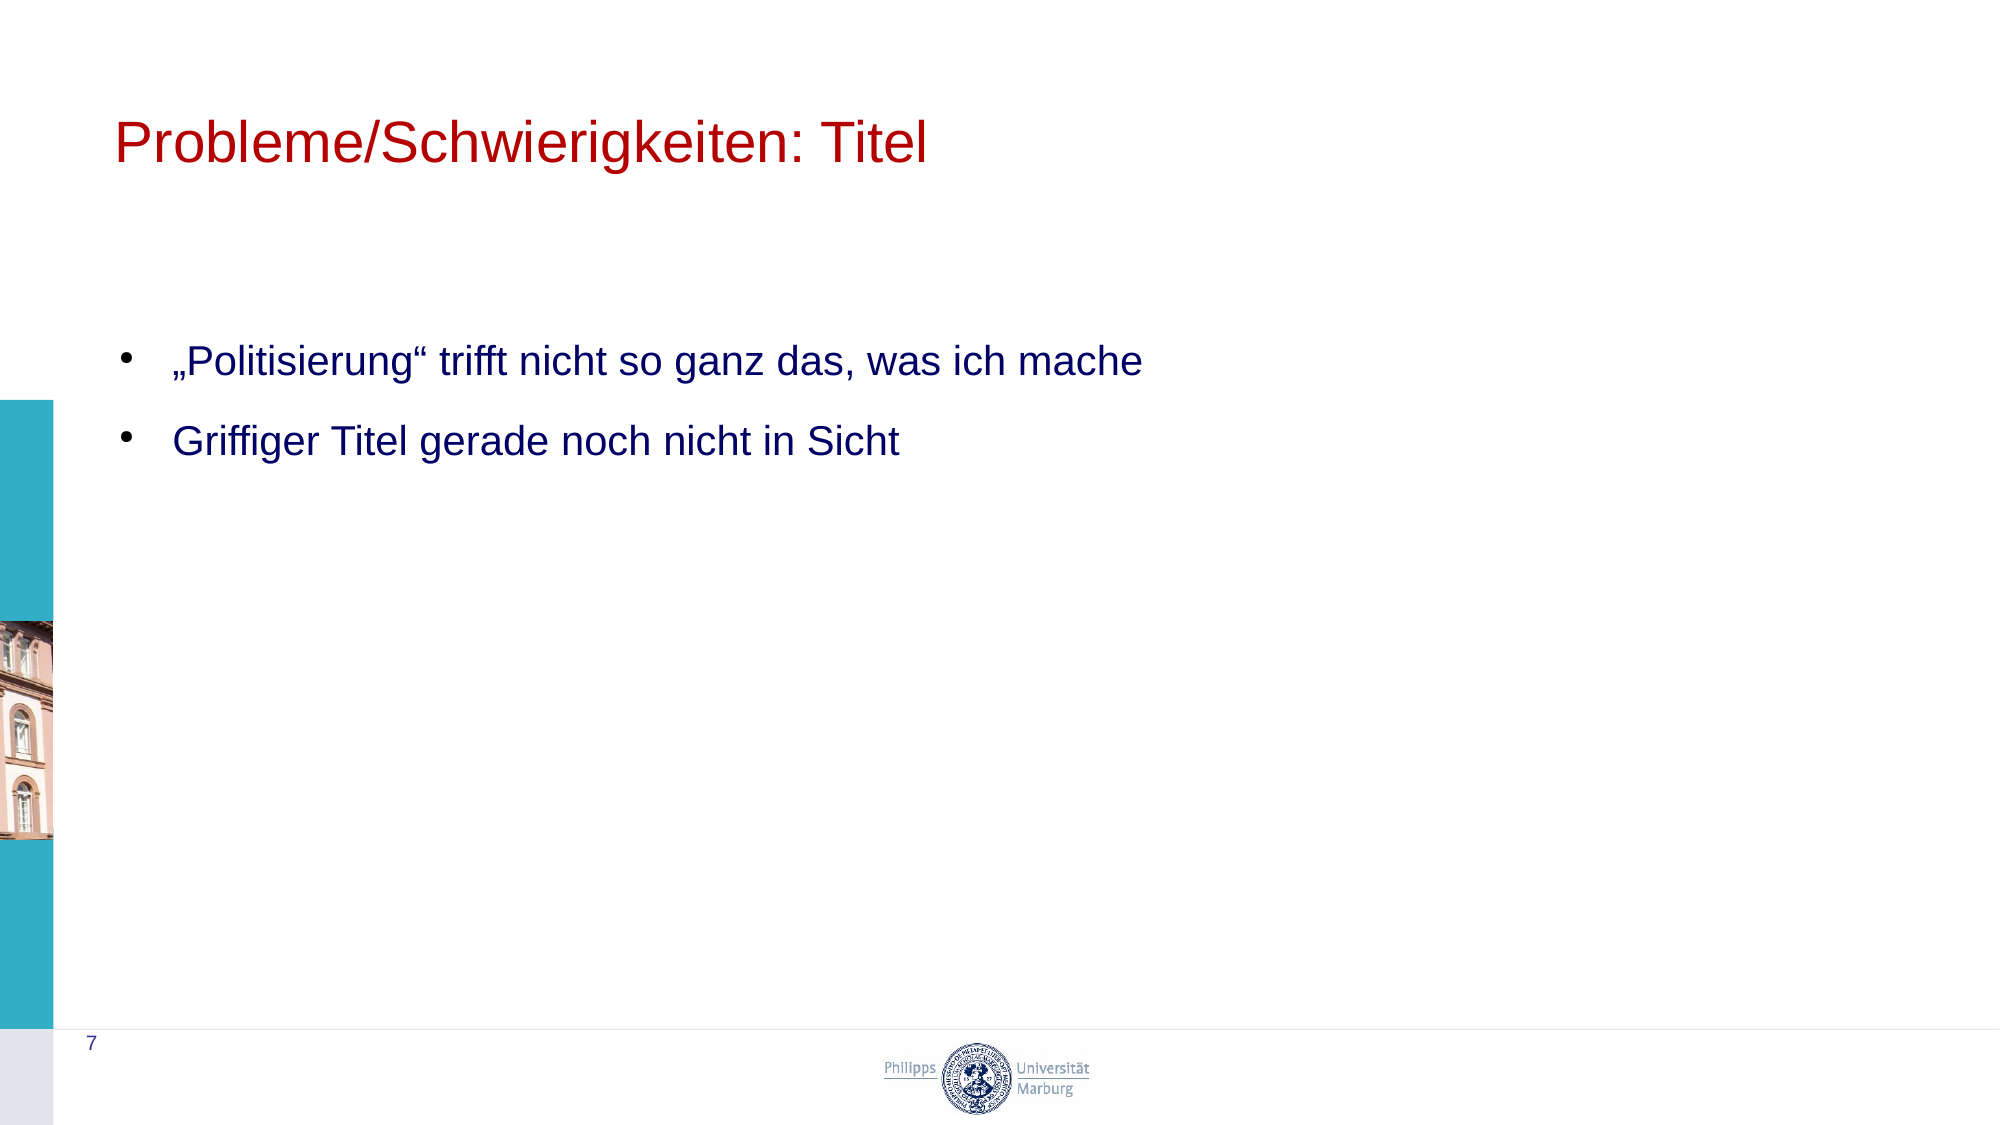

# Probleme/Schwierigkeiten: Titel
„Politisierung“ trifft nicht so ganz das, was ich mache
Griffiger Titel gerade noch nicht in Sicht